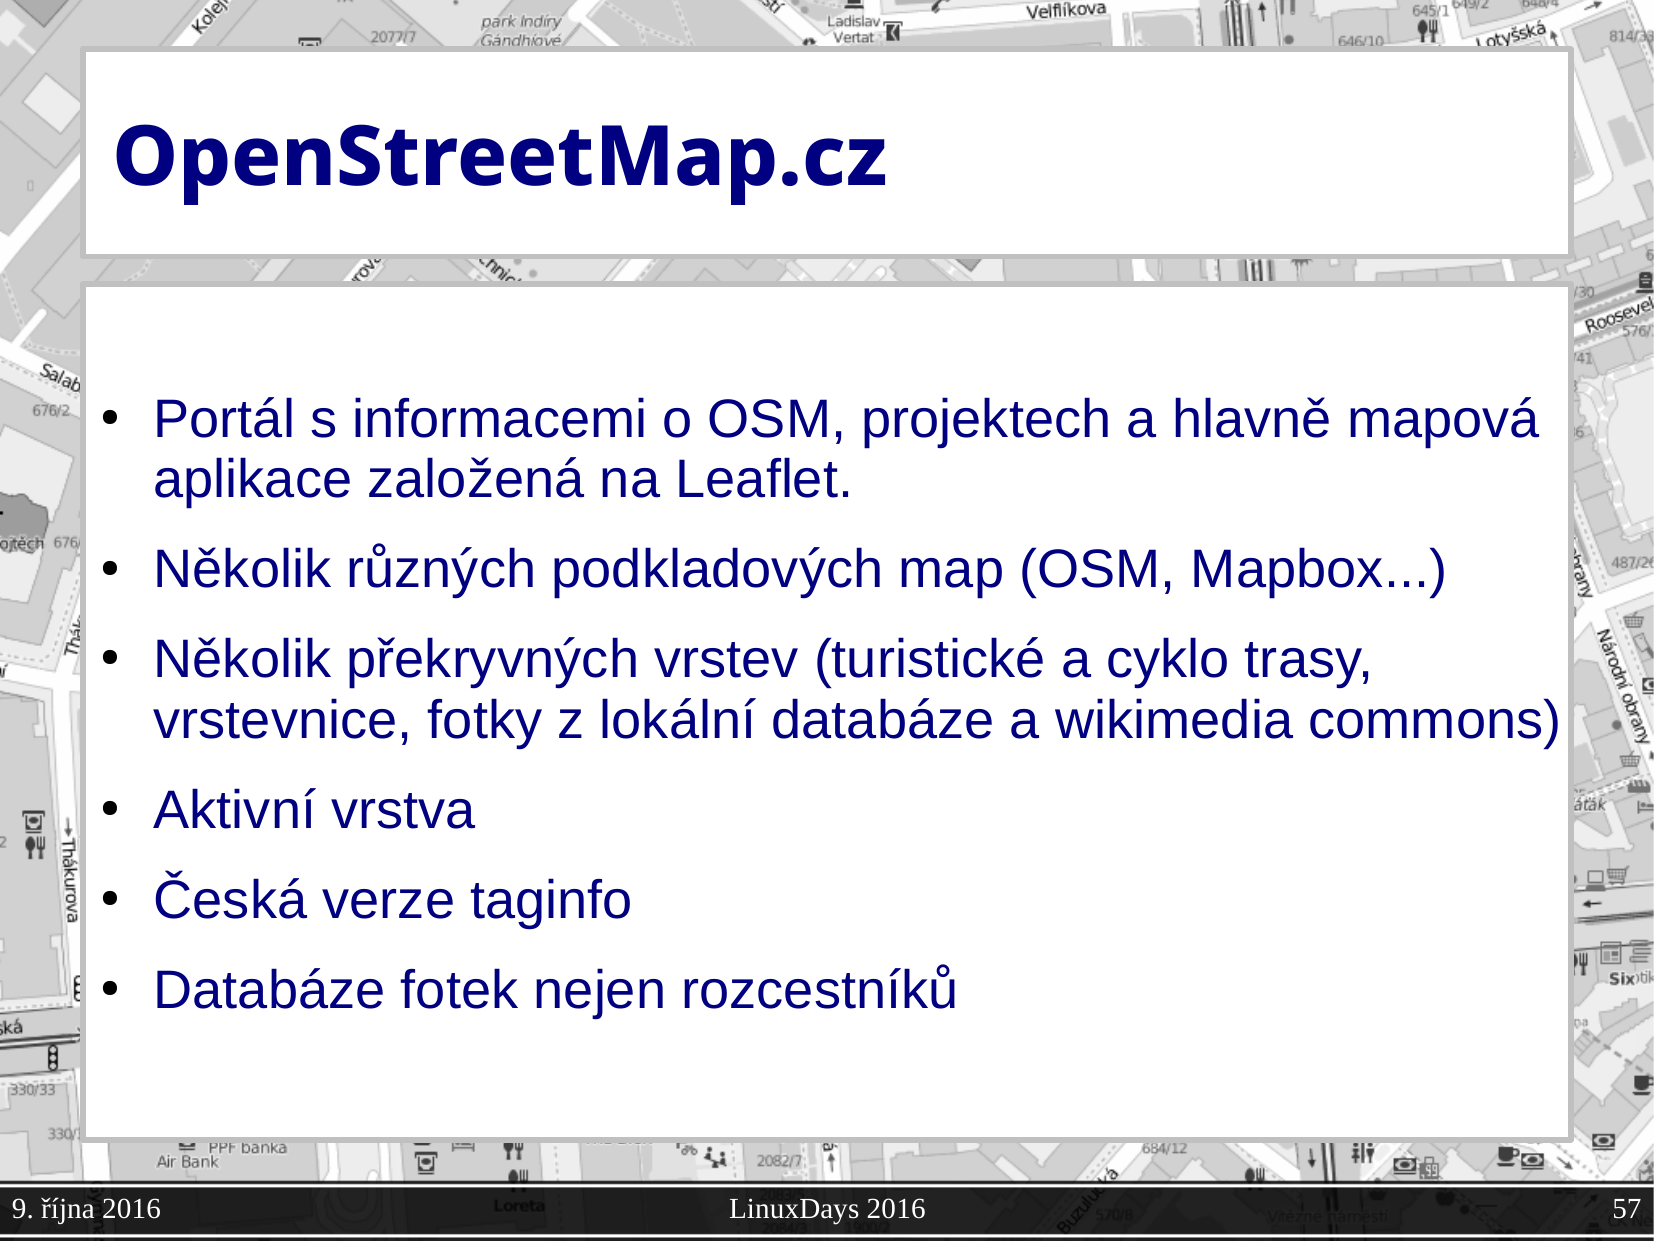

# OpenStreetMap.cz
Portál s informacemi o OSM, projektech a hlavně mapová aplikace založená na Leaflet.
Několik různých podkladových map (OSM, Mapbox...)
Několik překryvných vrstev (turistické a cyklo trasy, vrstevnice, fotky z lokální databáze a wikimedia commons)
Aktivní vrstva
Česká verze taginfo
Databáze fotek nejen rozcestníků
18. listopadu 2015
Marián Kyral - GISday 2015, Praha
57